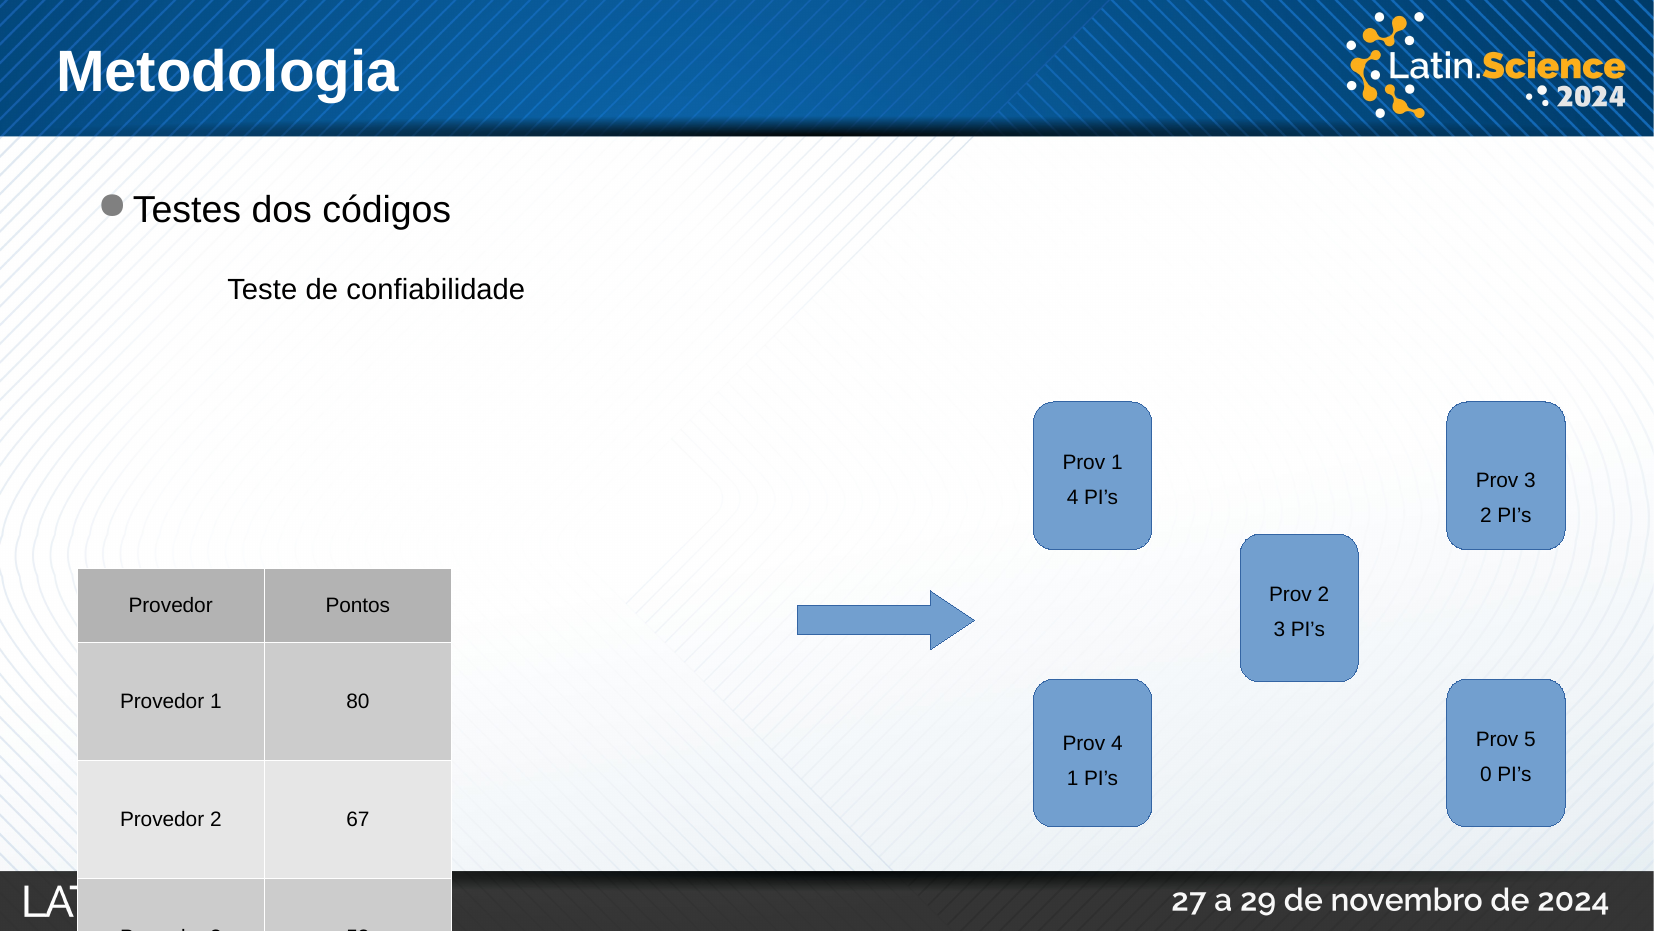

Metodologia​
Testes dos códigos
Teste de confiabilidade
Prov 1
4 PI’s
Prov 3
2 PI’s
| Provedor | Pontos |
| --- | --- |
| Provedor 1 | 80 |
| Provedor 2 | 67 |
| Provedor 3 | 53 |
| Provedor 4 | 48 |
| Provedor 5 | 32 |
Prov 2
3 PI’s
Prov 5
0 PI’s
Prov 4
1 PI’s